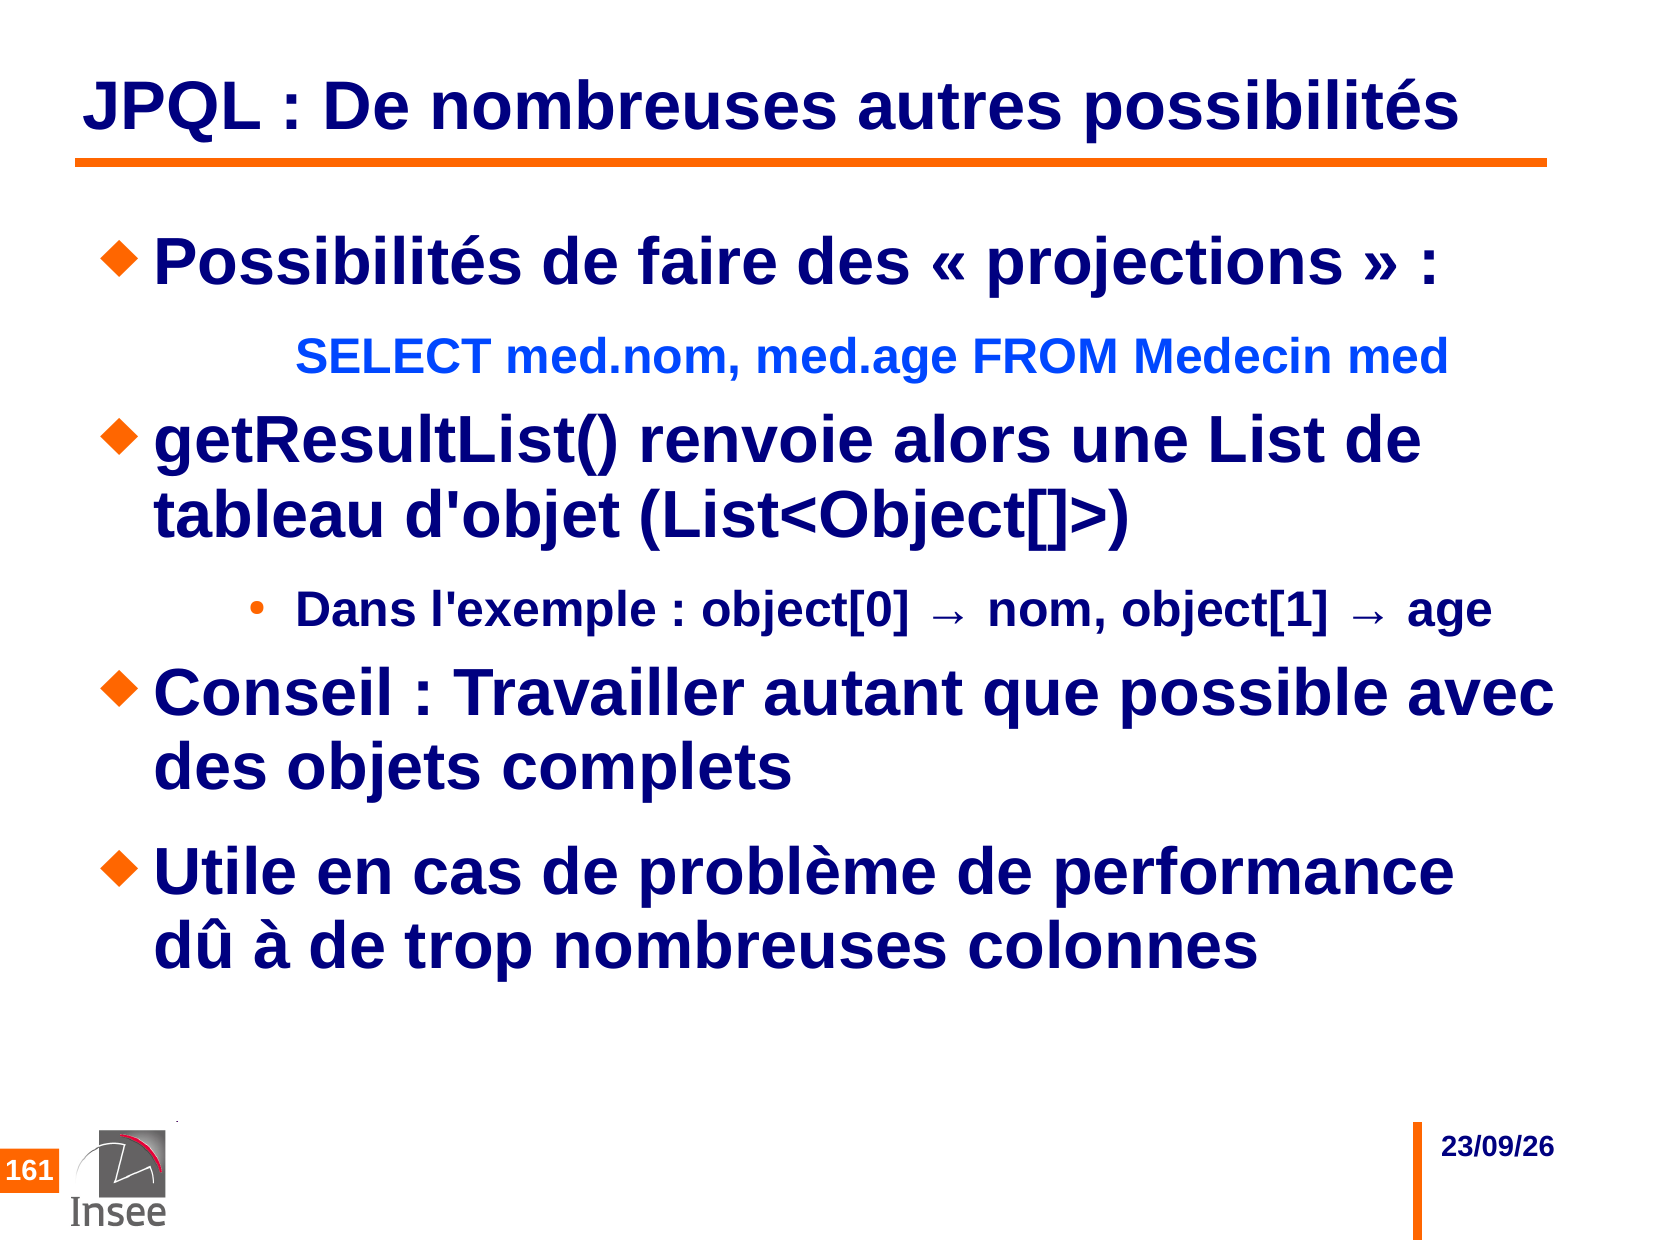

# JPQL : De nombreuses autres possibilités
Possibilités de faire des « projections » :
SELECT med.nom, med.age FROM Medecin med
getResultList() renvoie alors une List de tableau d'objet (List<Object[]>)
Dans l'exemple : object[0] → nom, object[1] → age
Conseil : Travailler autant que possible avec des objets complets
Utile en cas de problème de performance dû à de trop nombreuses colonnes
161